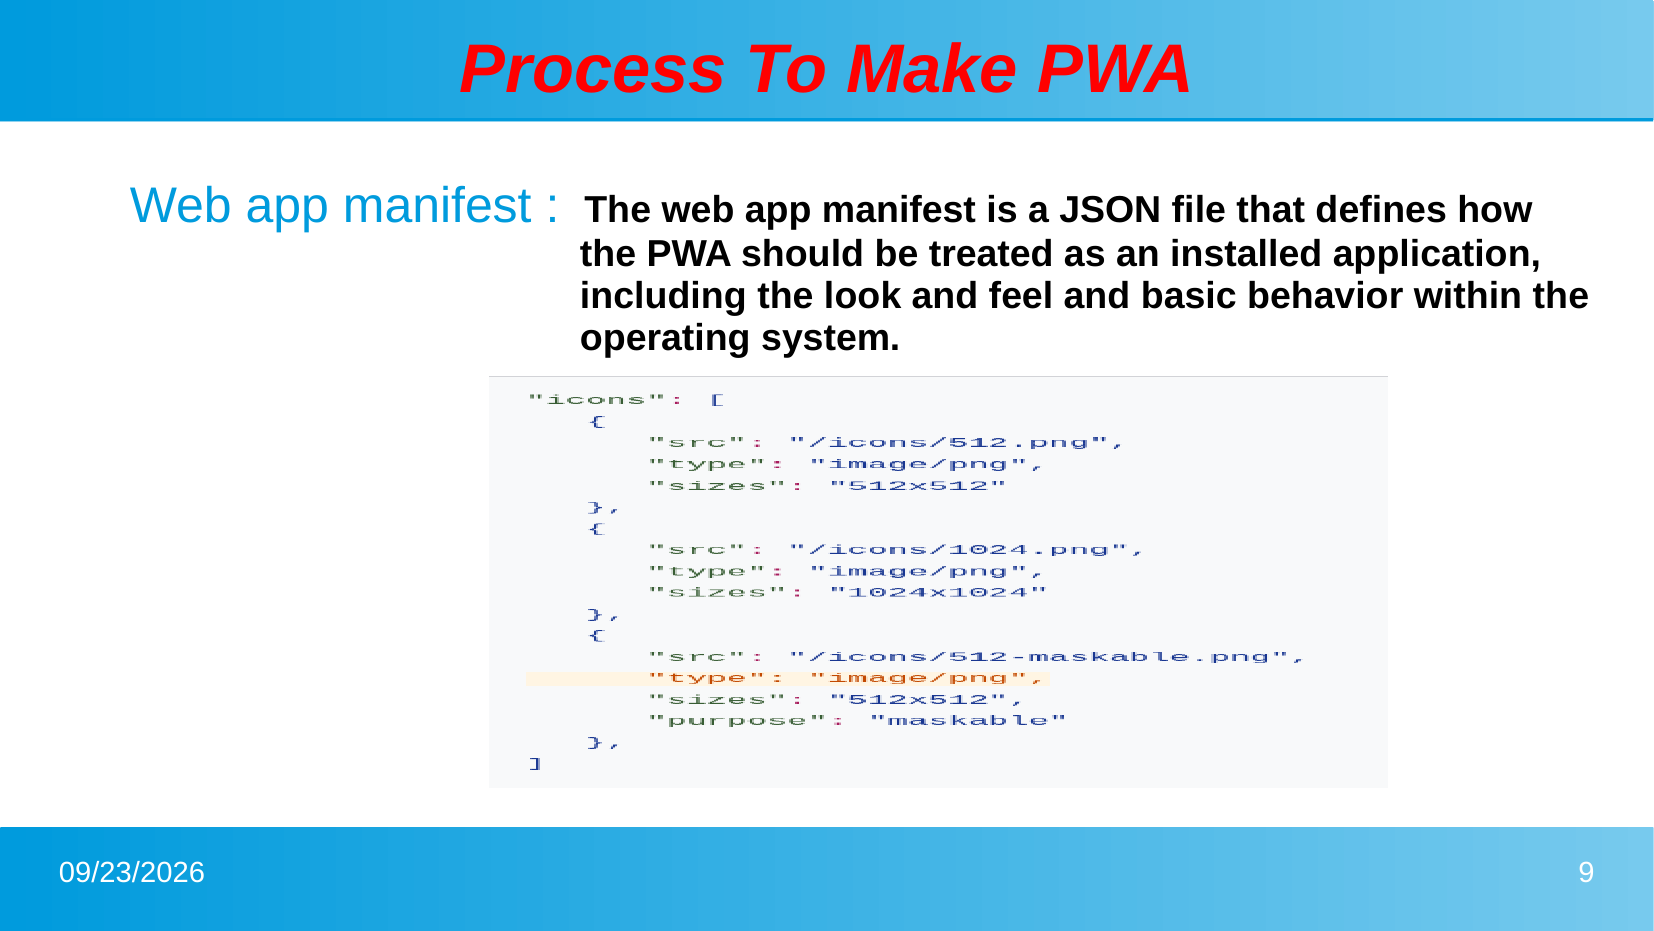

# Process To Make PWA
Web app manifest : The web app manifest is a JSON file that defines how 							the PWA should be treated as an installed application, 							including the look and feel and basic behavior within the 						operating system.
9